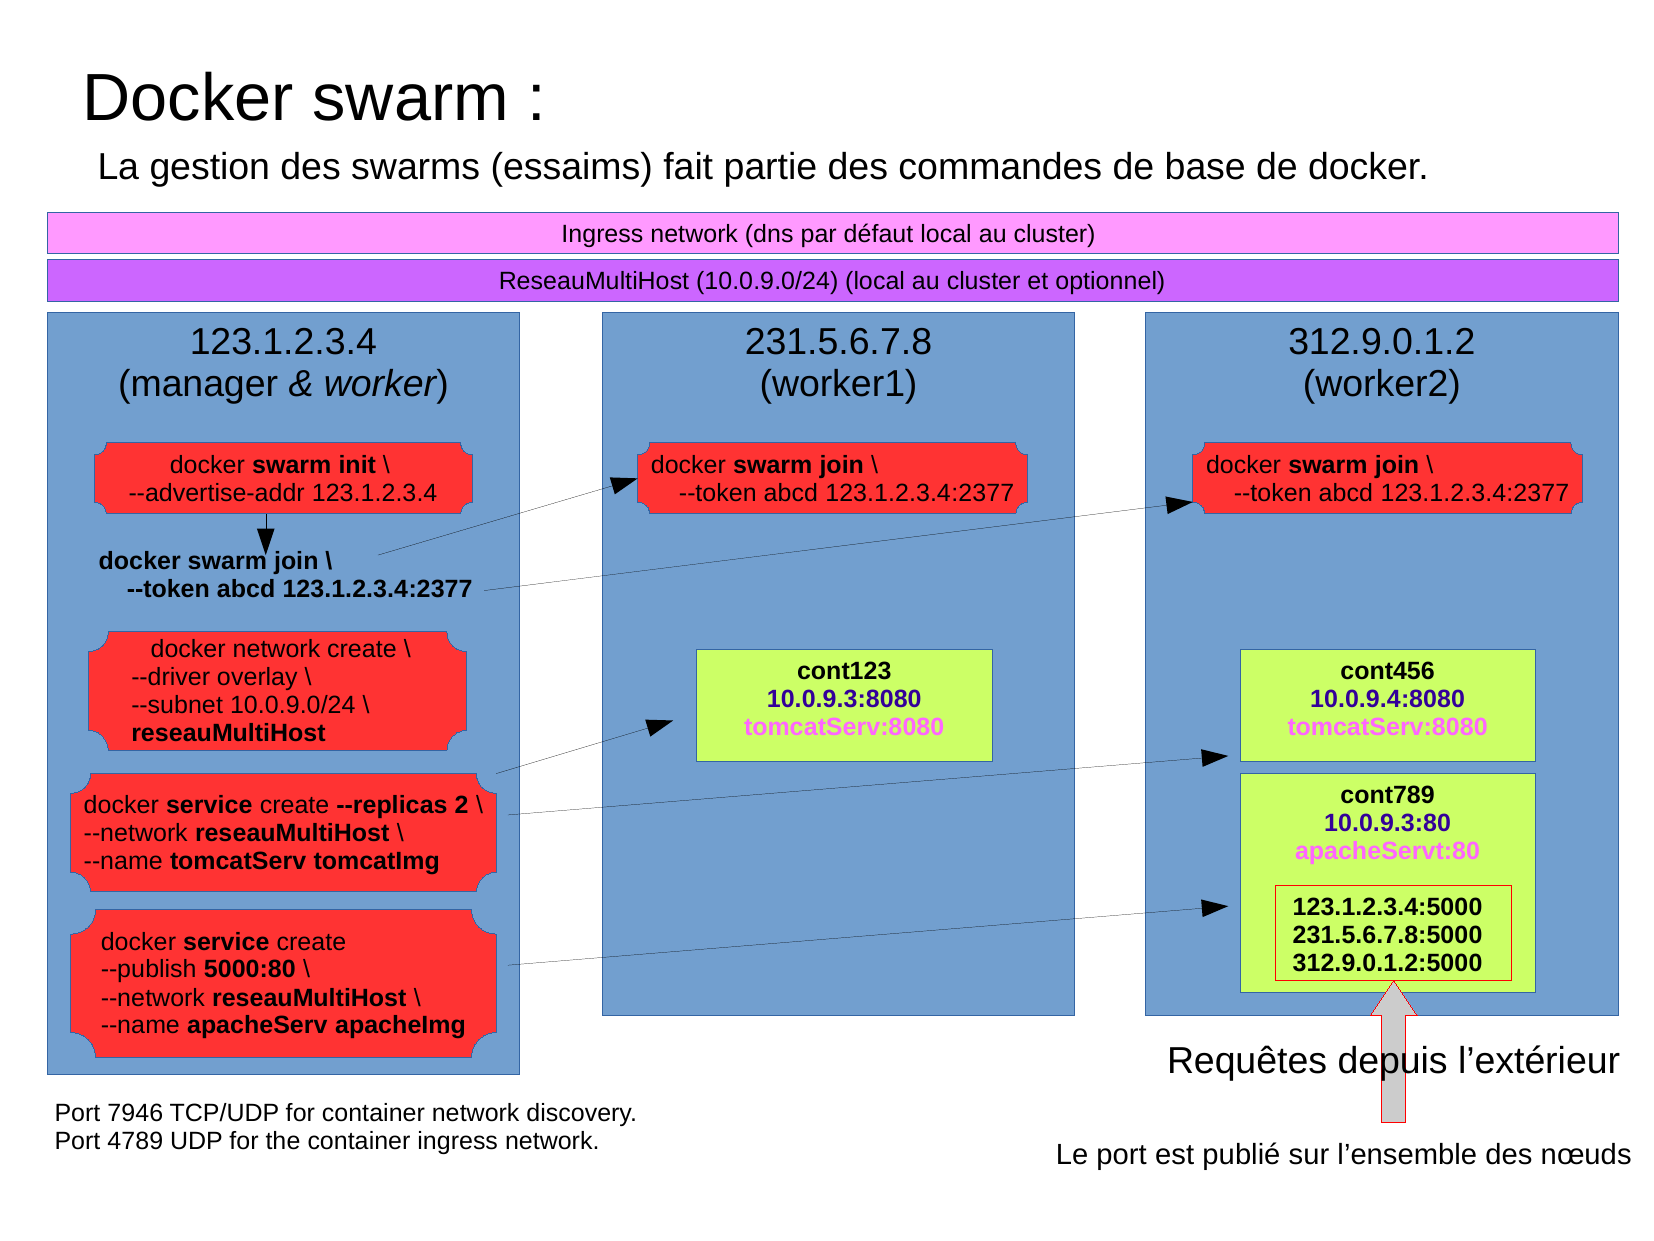

# Docker swarm :
La gestion des swarms (essaims) fait partie des commandes de base de docker.
Ingress network (dns par défaut local au cluster)
ReseauMultiHost (10.0.9.0/24) (local au cluster et optionnel)
123.1.2.3.4
(manager & worker)
231.5.6.7.8
(worker1)
312.9.0.1.2
(worker2)
 docker swarm init \
--advertise-addr 123.1.2.3.4
docker swarm join \
 --token abcd 123.1.2.3.4:2377
docker swarm join \
 --token abcd 123.1.2.3.4:2377
docker swarm join \
 --token abcd 123.1.2.3.4:2377
 docker network create \
 --driver overlay \
 --subnet 10.0.9.0/24 \
 reseauMultiHost
cont123
10.0.9.3:8080
tomcatServ:8080
cont456
10.0.9.4:8080
tomcatServ:8080
docker service create --replicas 2 \
--network reseauMultiHost \
--name tomcatServ tomcatImg
cont789
10.0.9.3:80
apacheServt:80
123.1.2.3.4:5000
231.5.6.7.8:5000
312.9.0.1.2:5000
docker service create
--publish 5000:80 \
--network reseauMultiHost \
--name apacheServ apacheImg
Requêtes depuis l’extérieur
 Port 7946 TCP/UDP for container network discovery.
 Port 4789 UDP for the container ingress network.
Le port est publié sur l’ensemble des nœuds